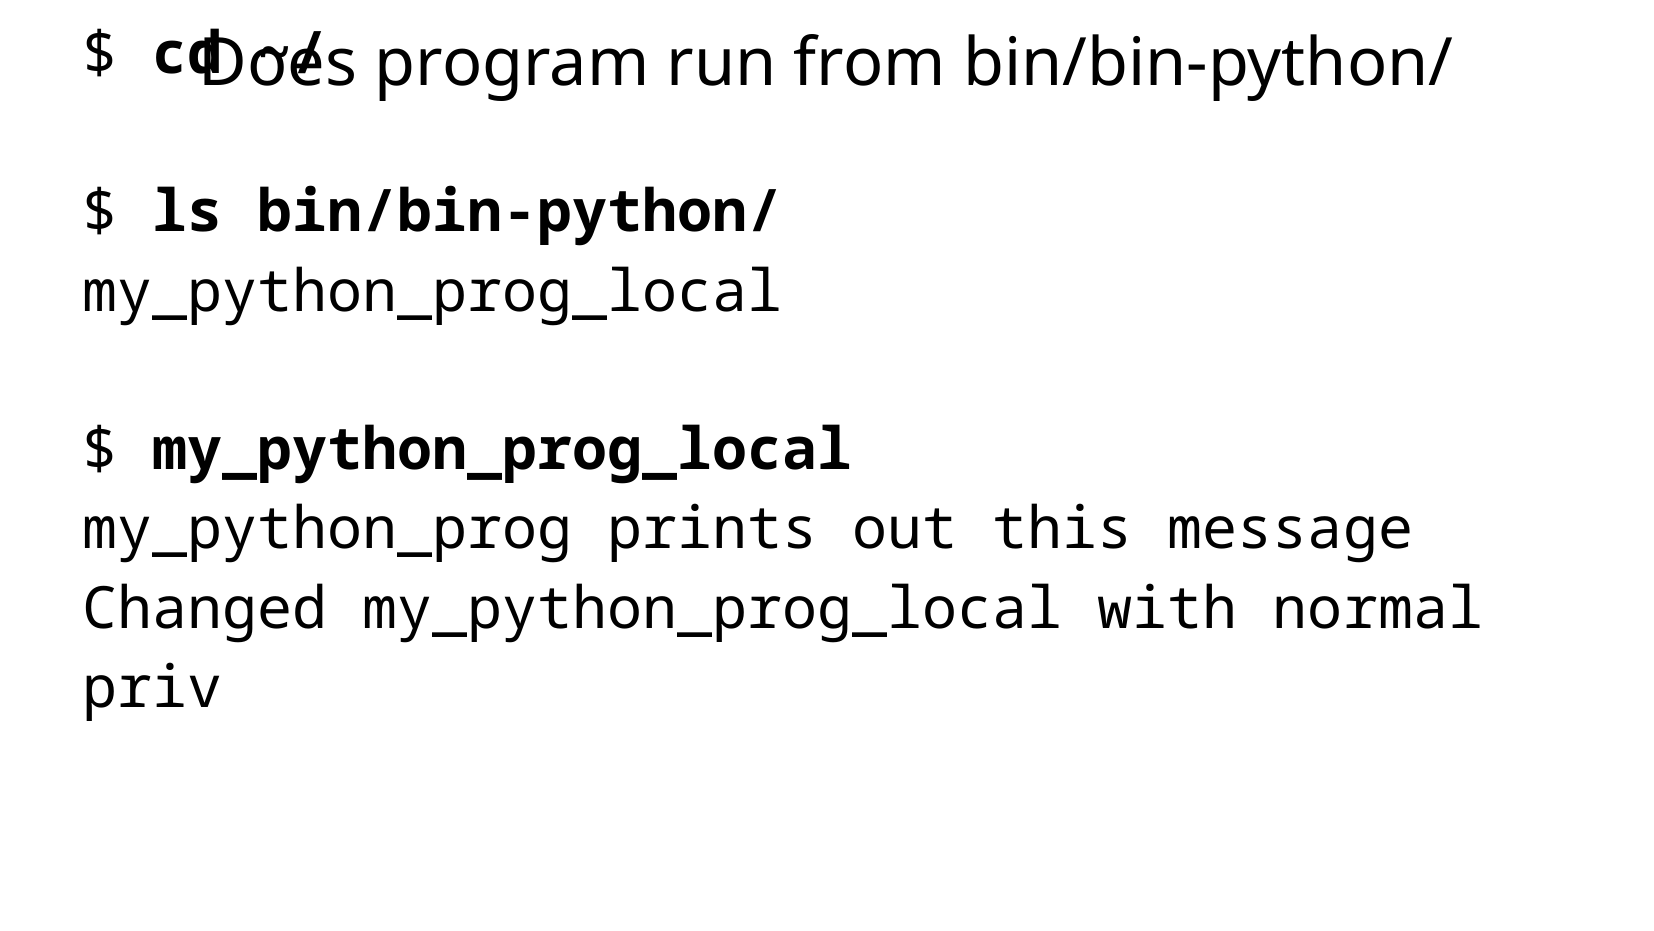

# Does program run from bin/bin-python/
$ cd ~/
$ ls bin/bin-python/
my_python_prog_local
$ my_python_prog_local
my_python_prog prints out this message
Changed my_python_prog_local with normal priv